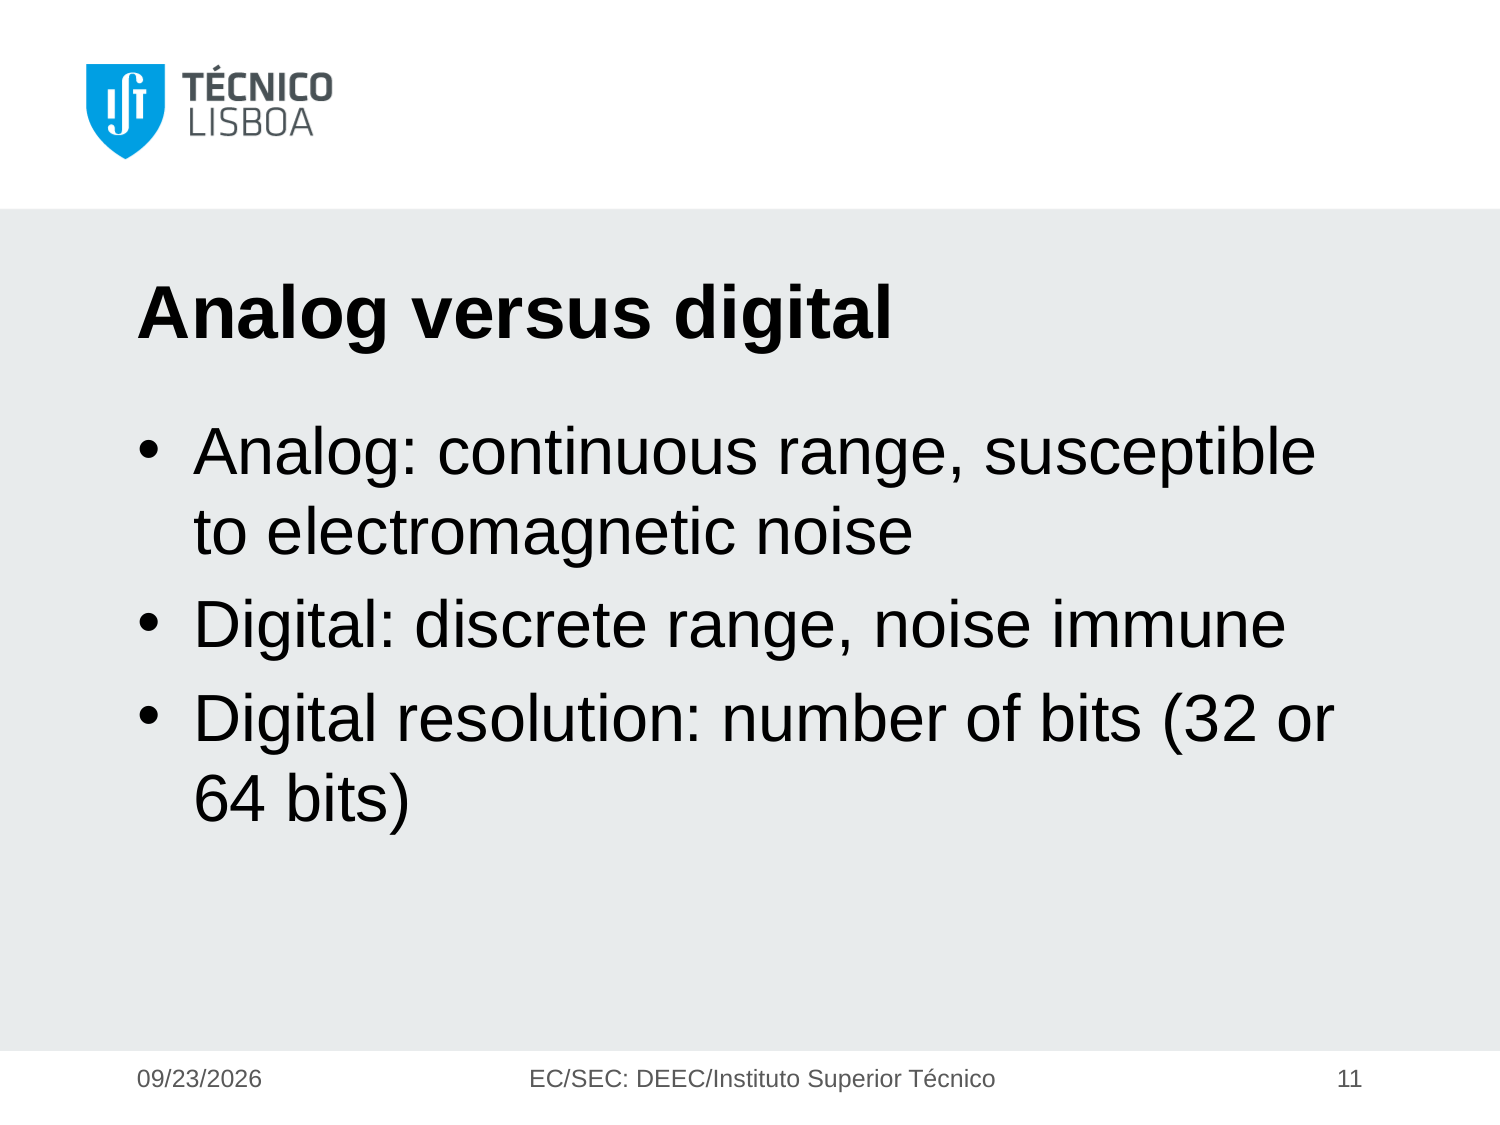

# Analog versus digital
Analog: continuous range, susceptible to electromagnetic noise
Digital: discrete range, noise immune
Digital resolution: number of bits (32 or 64 bits)
EC/SEC: DEEC/Instituto Superior Técnico